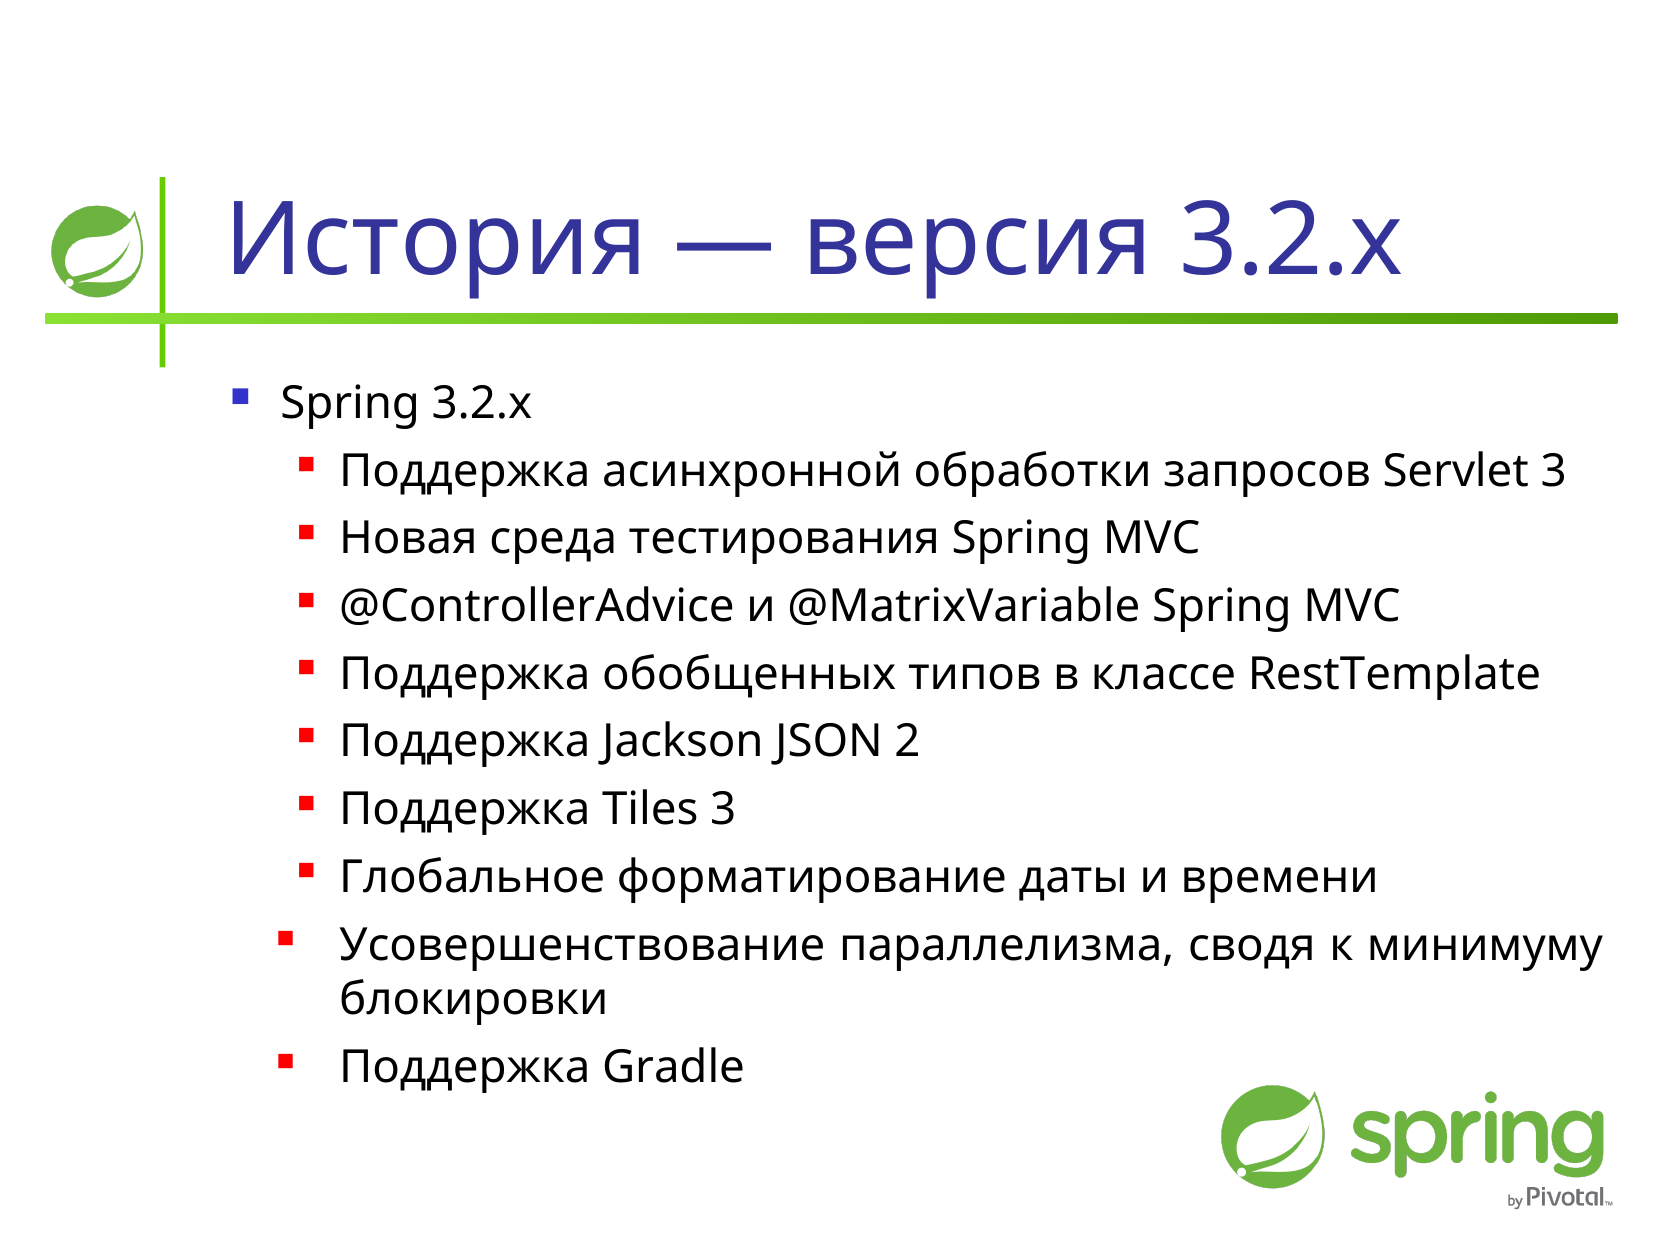

# История — версия 3.2.x
Spring 3.2.x
Поддержка асинхронной обработки запросов Servlet 3
Новая среда тестирования Spring MVC
@ControllerAdvice и @MatrixVariable Spring MVC
Поддержка обобщенных типов в классе RestTemplate
Поддержка Jackson JSON 2
Поддержка Tiles 3
Глобальное форматирование даты и времени
Усовершенствование параллелизма, сводя к минимуму блокировки
Поддержка Gradle